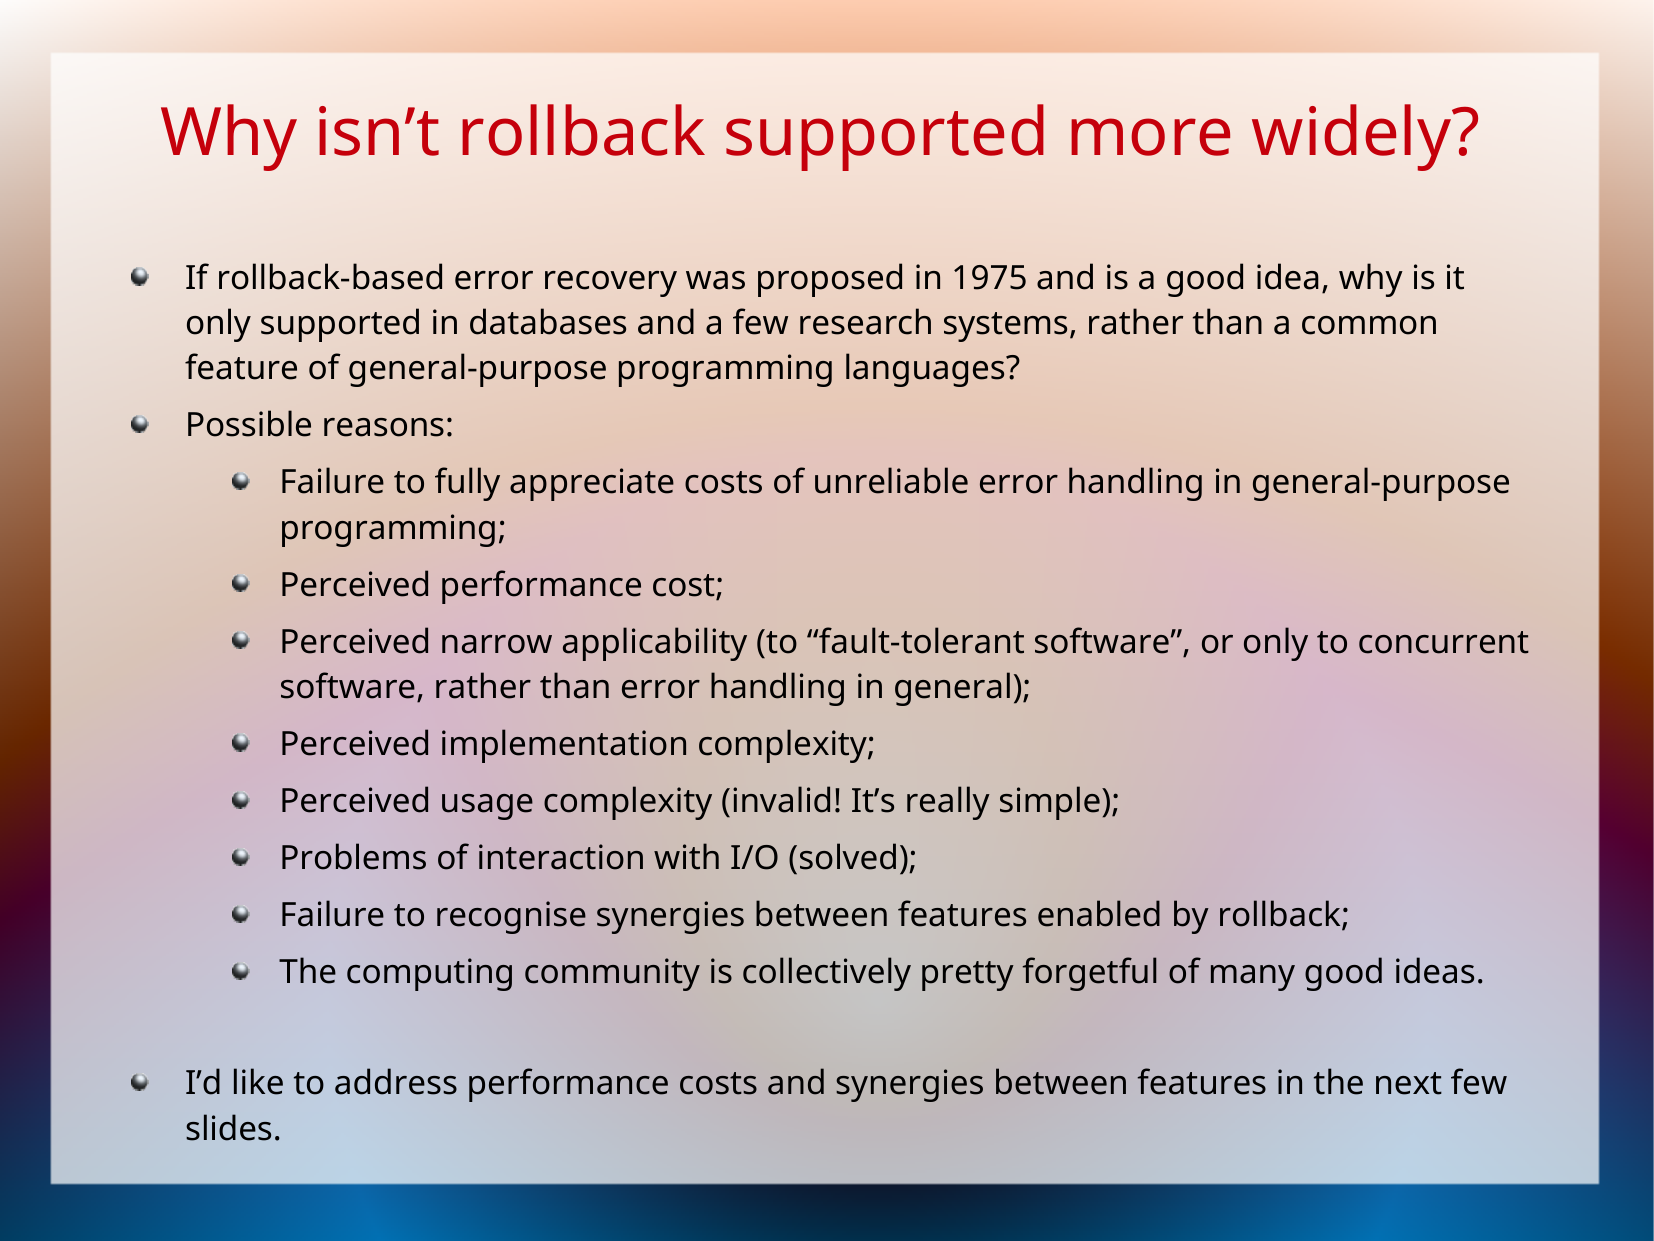

# Why isn’t rollback supported more widely?
If rollback-based error recovery was proposed in 1975 and is a good idea, why is it only supported in databases and a few research systems, rather than a common feature of general-purpose programming languages?
Possible reasons:
Failure to fully appreciate costs of unreliable error handling in general-purpose programming;
Perceived performance cost;
Perceived narrow applicability (to “fault-tolerant software”, or only to concurrent software, rather than error handling in general);
Perceived implementation complexity;
Perceived usage complexity (invalid! It’s really simple);
Problems of interaction with I/O (solved);
Failure to recognise synergies between features enabled by rollback;
The computing community is collectively pretty forgetful of many good ideas.
I’d like to address performance costs and synergies between features in the next few slides.